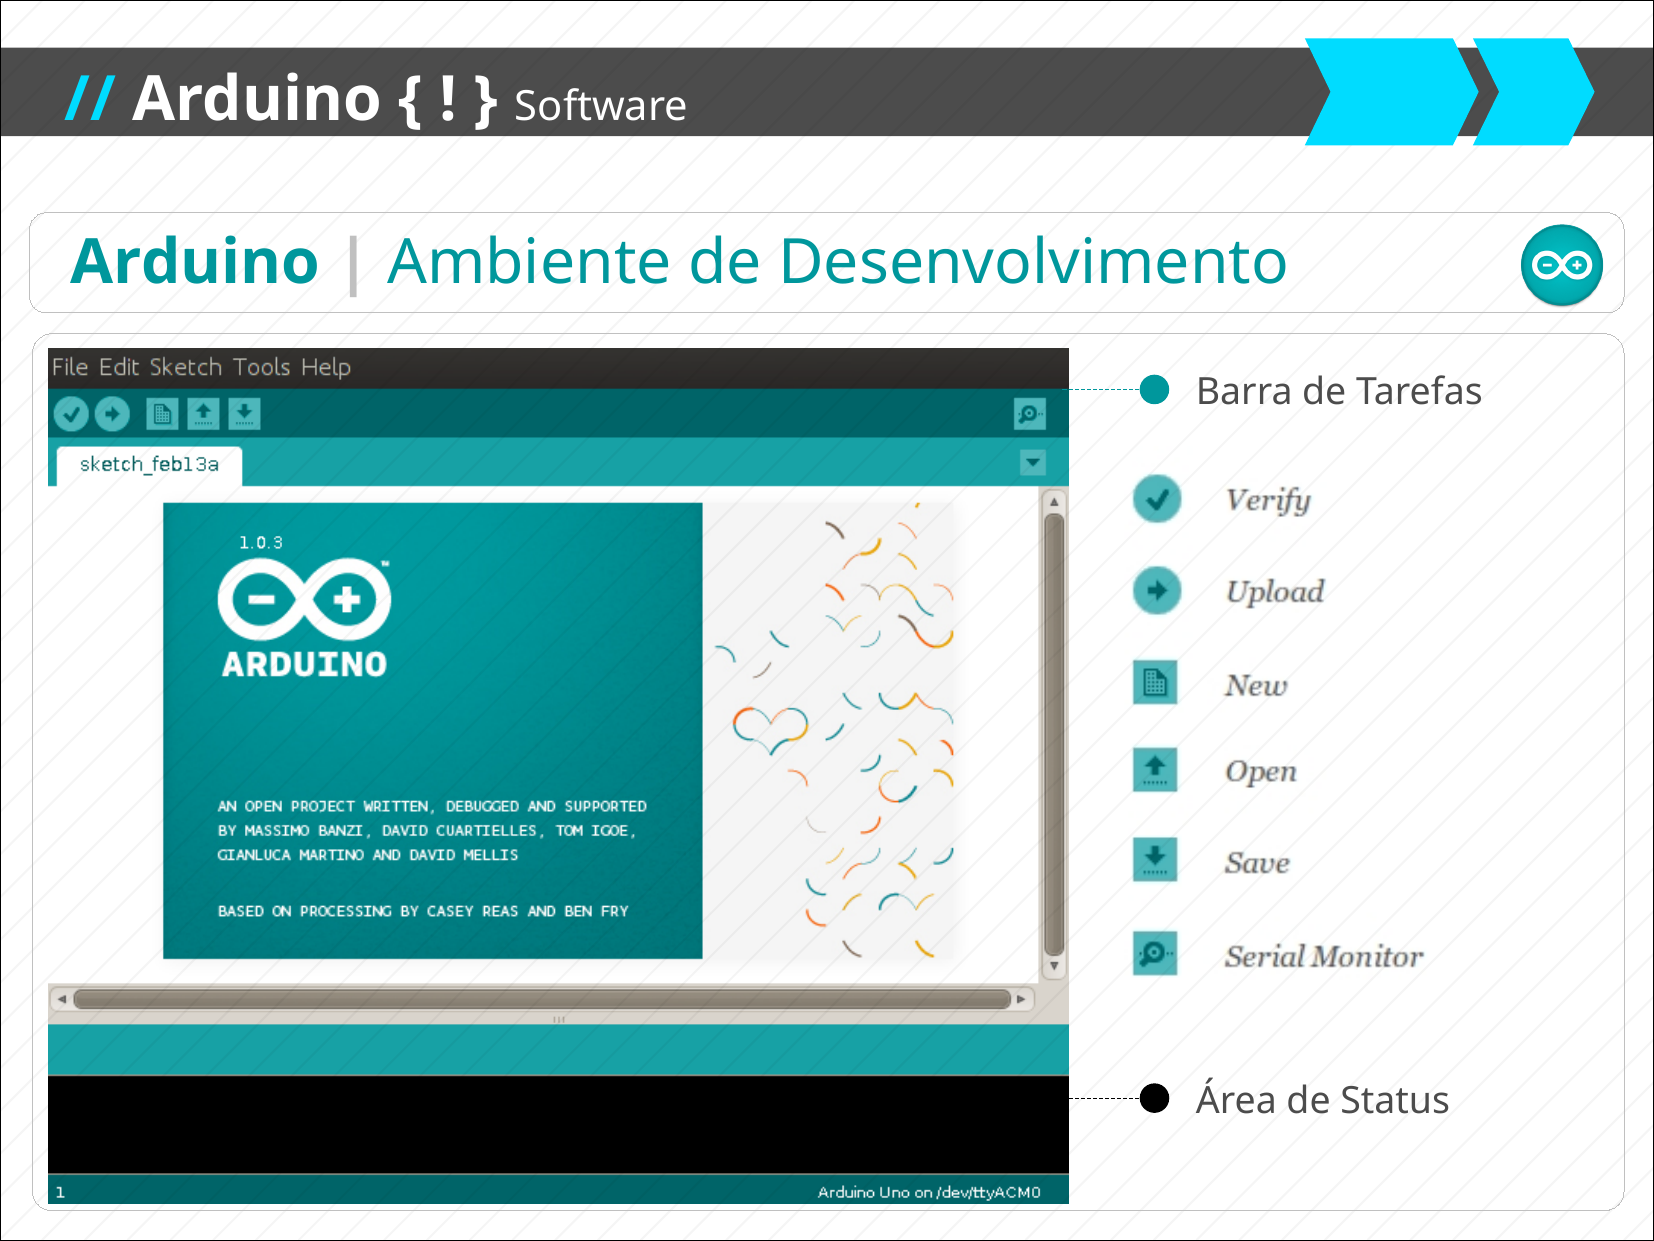

// Arduino { ! } Software
Arduino | Ambiente de Desenvolvimento
Barra de Tarefas
Área de Status